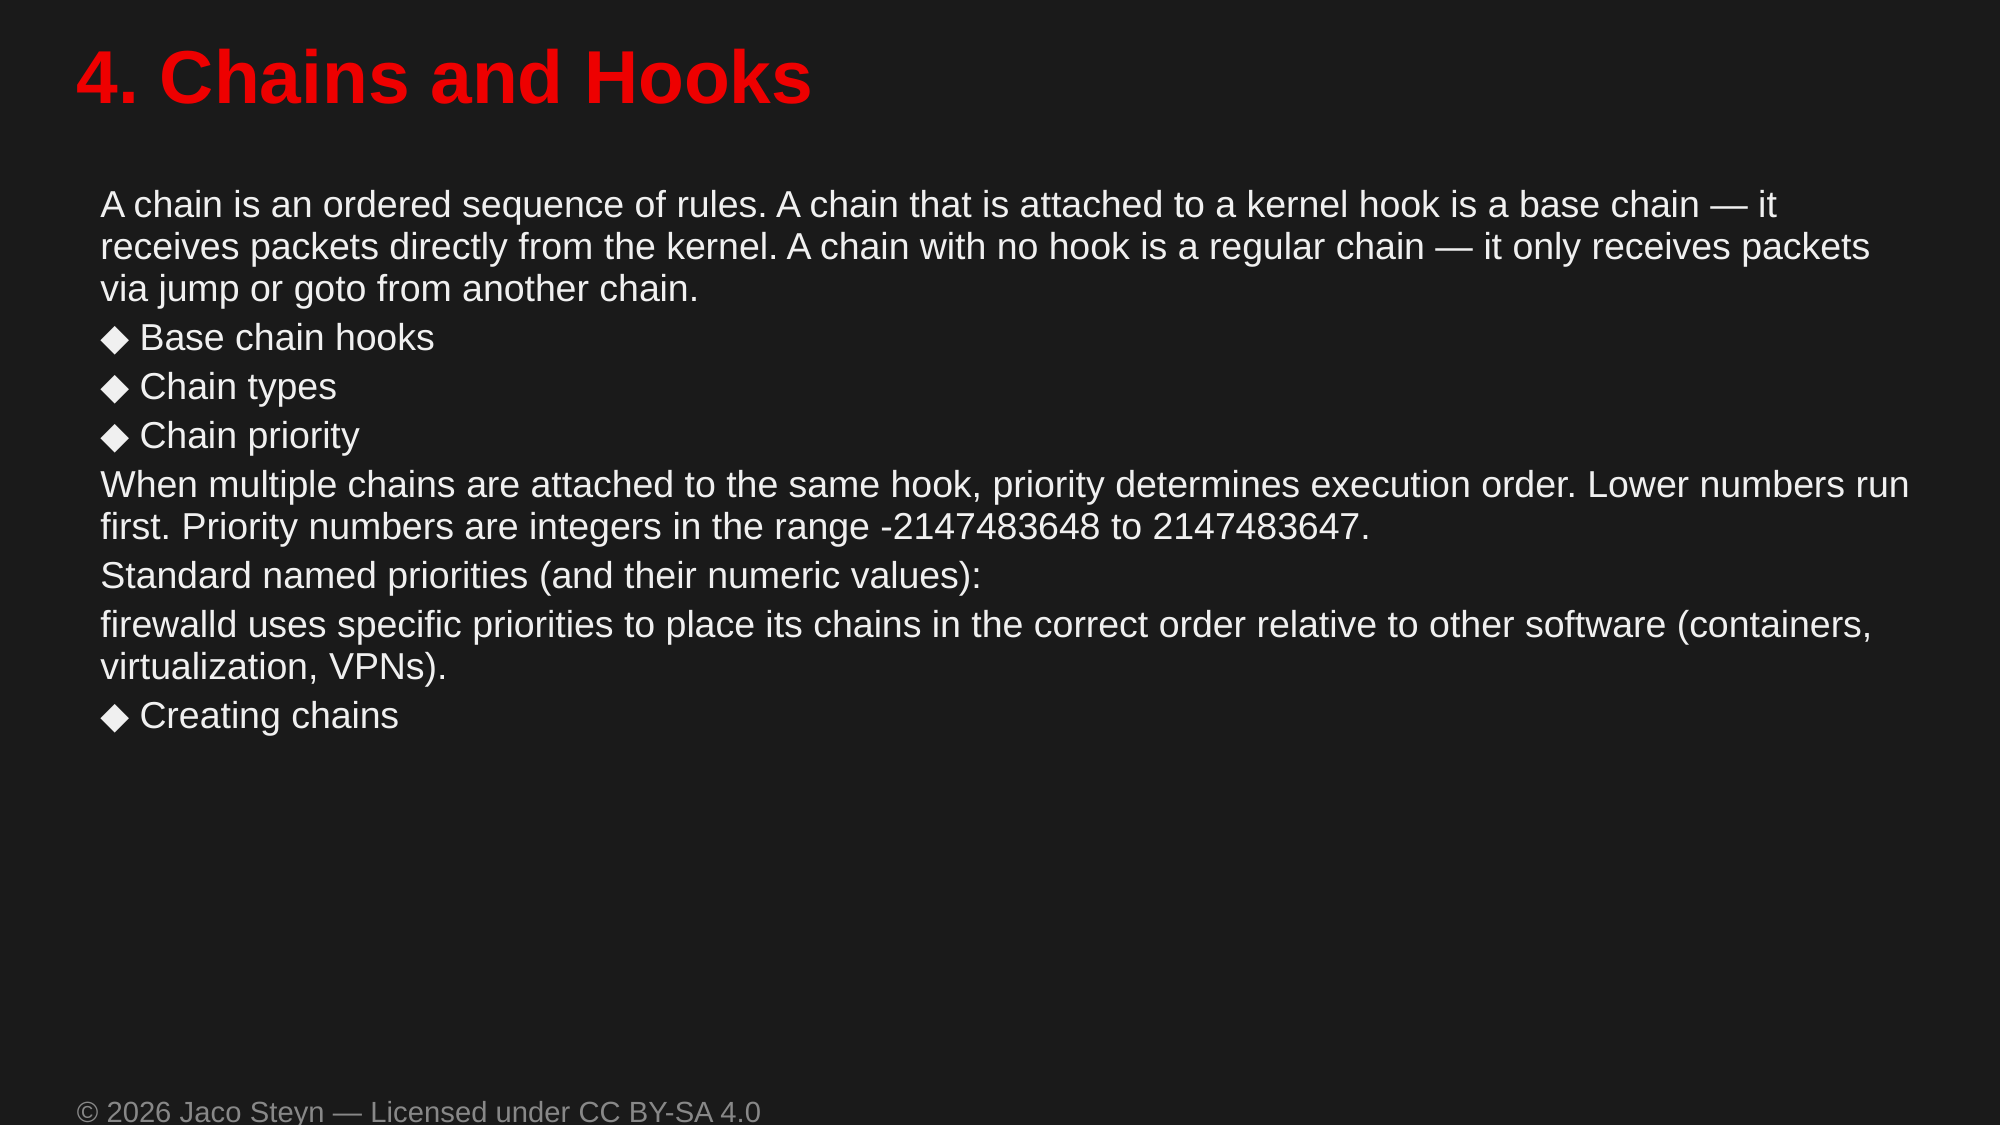

4. Chains and Hooks
A chain is an ordered sequence of rules. A chain that is attached to a kernel hook is a base chain — it receives packets directly from the kernel. A chain with no hook is a regular chain — it only receives packets via jump or goto from another chain.
◆ Base chain hooks
◆ Chain types
◆ Chain priority
When multiple chains are attached to the same hook, priority determines execution order. Lower numbers run first. Priority numbers are integers in the range -2147483648 to 2147483647.
Standard named priorities (and their numeric values):
firewalld uses specific priorities to place its chains in the correct order relative to other software (containers, virtualization, VPNs).
◆ Creating chains
© 2026 Jaco Steyn — Licensed under CC BY-SA 4.0